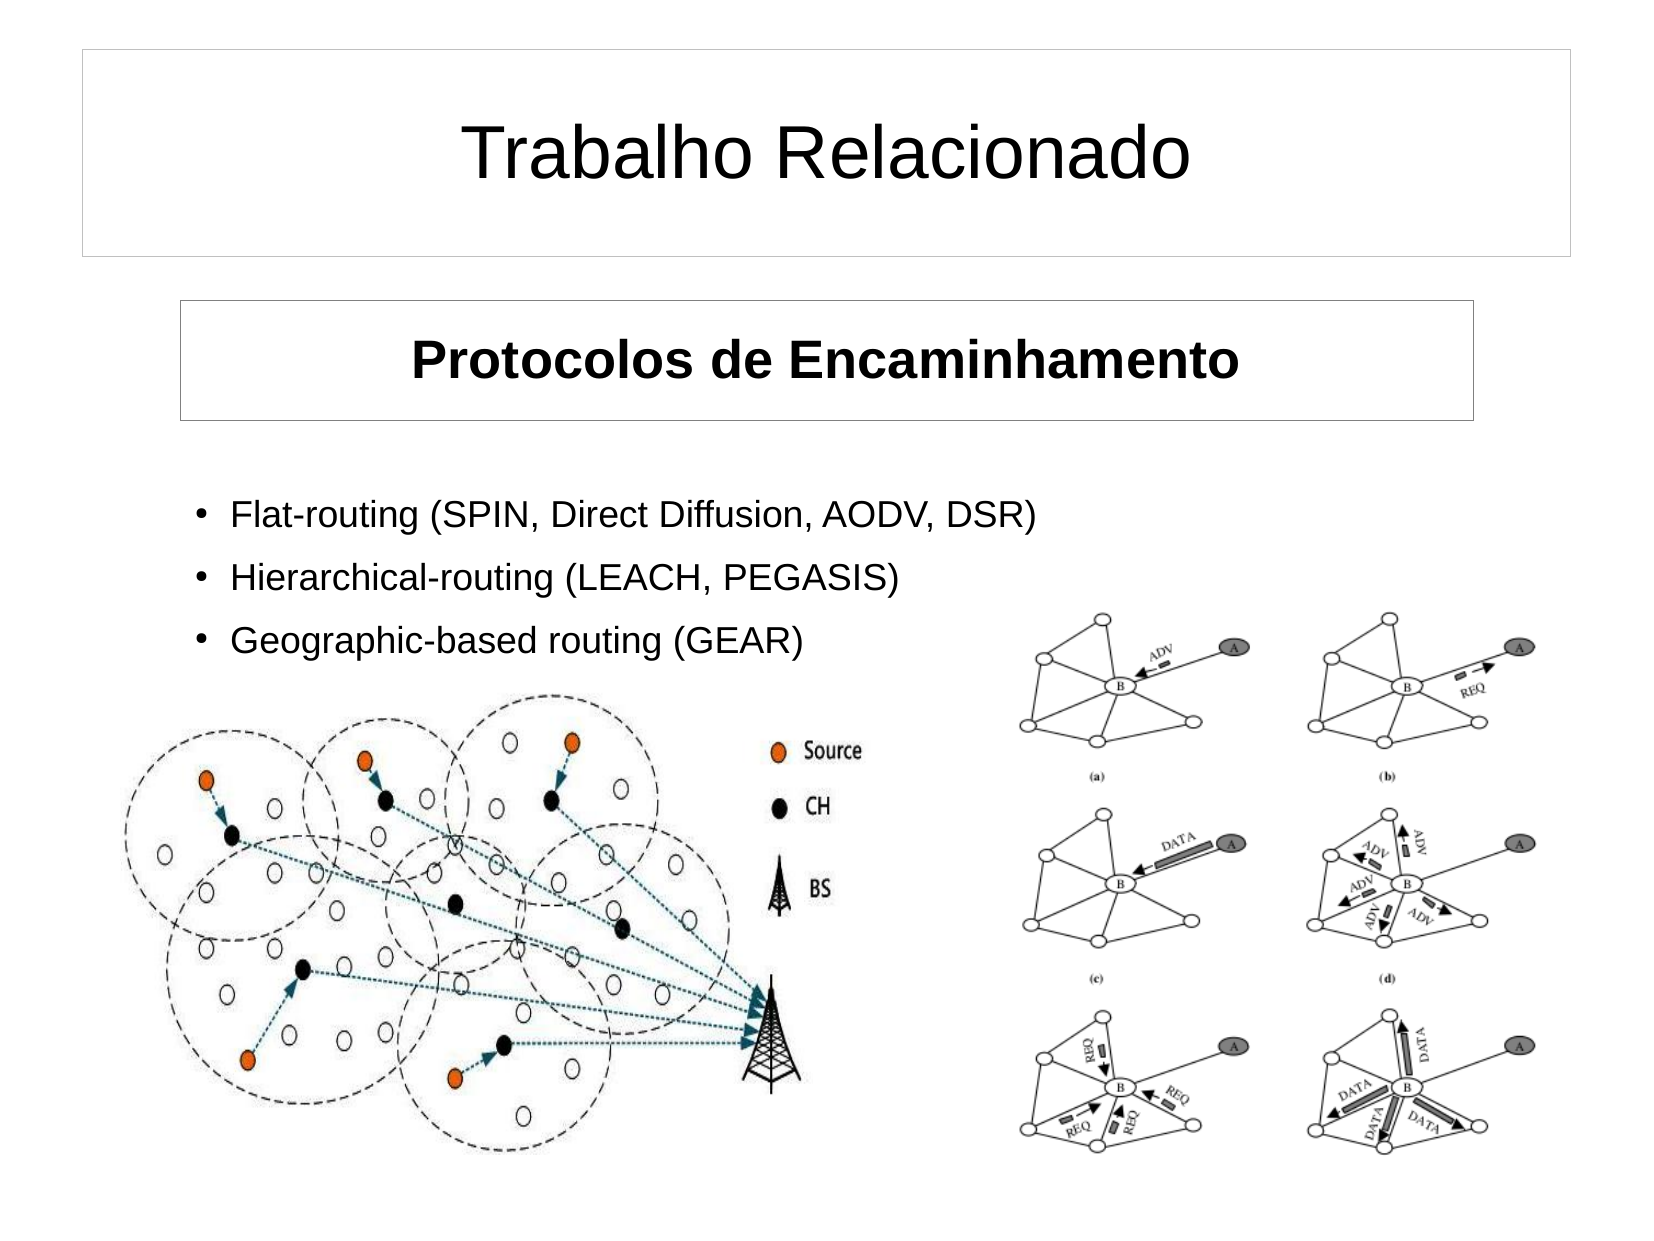

# Trabalho Relacionado
Protocolos de Encaminhamento
Flat-routing (SPIN, Direct Diffusion, AODV, DSR)
Hierarchical-routing (LEACH, PEGASIS)
Geographic-based routing (GEAR)